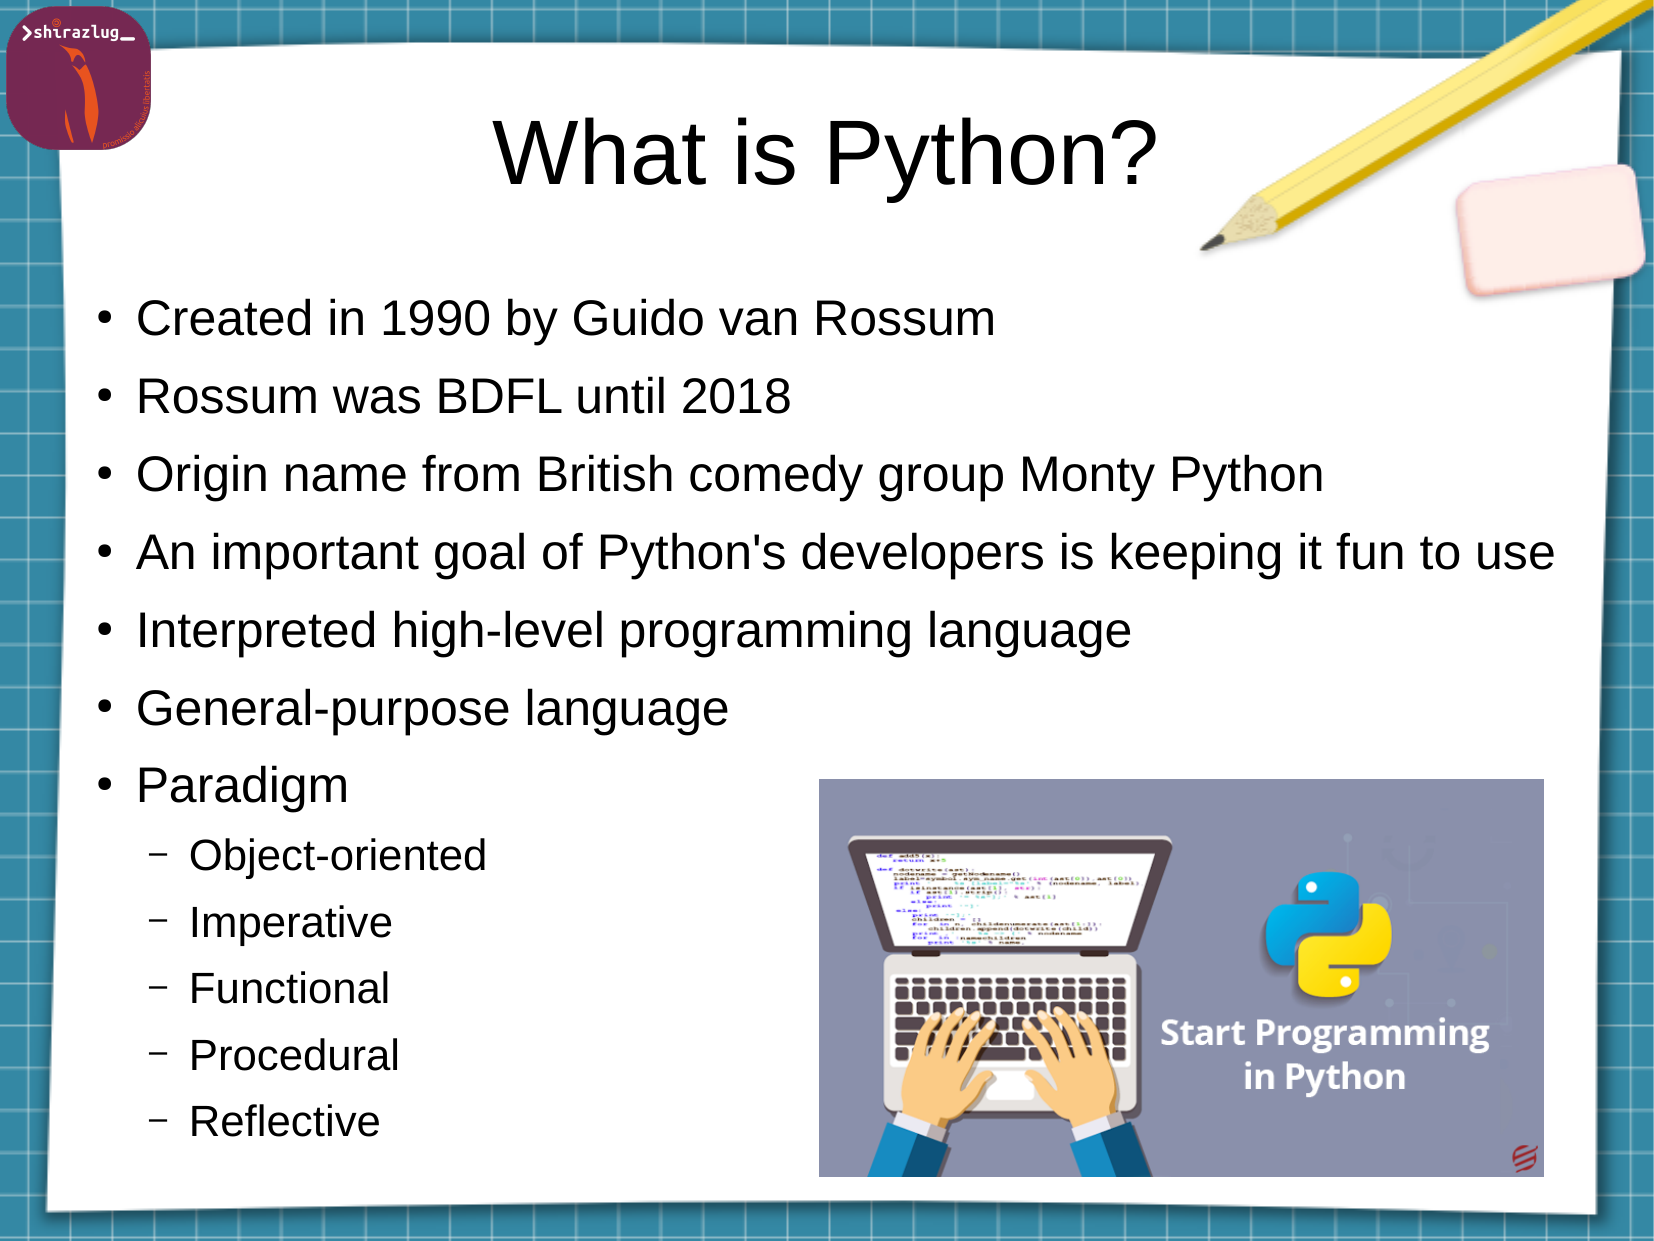

# What is Python?
Created in 1990 by Guido van Rossum
Rossum was BDFL until 2018
Origin name from British comedy group Monty Python
An important goal of Python's developers is keeping it fun to use
Interpreted high-level programming language
General-purpose language
Paradigm
Object-oriented
Imperative
Functional
Procedural
Reflective